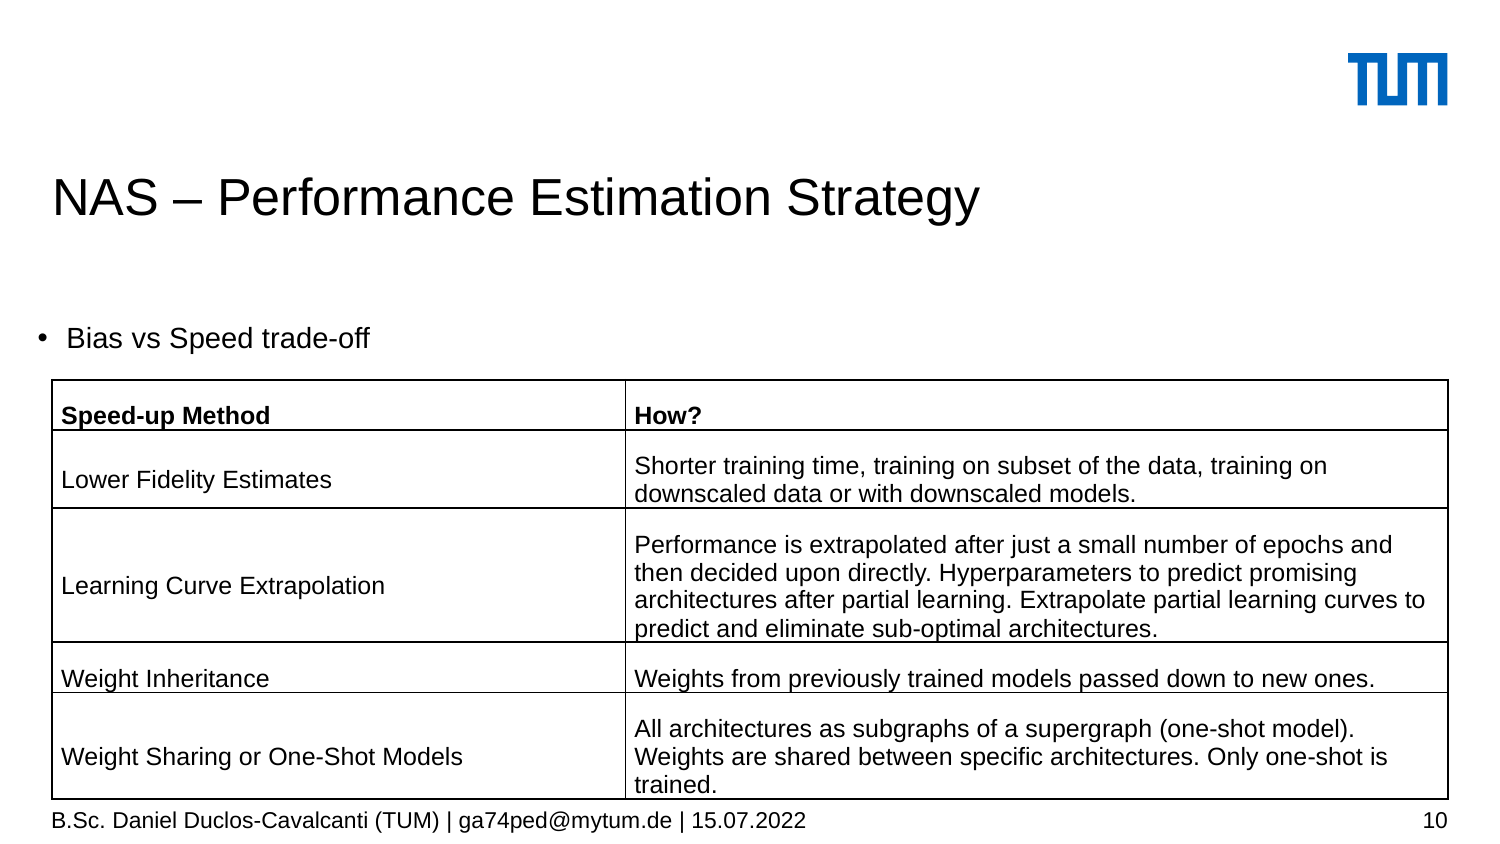

# NAS – Performance Estimation Strategy
Bias vs Speed trade-off
| Speed-up Method | How? |
| --- | --- |
| Lower Fidelity Estimates | Shorter training time, training on subset of the data, training on downscaled data or with downscaled models. |
| Learning Curve Extrapolation | Performance is extrapolated after just a small number of epochs and then decided upon directly. Hyperparameters to predict promising architectures after partial learning. Extrapolate partial learning curves to predict and eliminate sub-optimal architectures. |
| Weight Inheritance | Weights from previously trained models passed down to new ones. |
| Weight Sharing or One-Shot Models | All architectures as subgraphs of a supergraph (one-shot model). Weights are shared between specific architectures. Only one-shot is trained. |
B.Sc. Daniel Duclos-Cavalcanti (TUM) | ga74ped@mytum.de | 15.07.2022